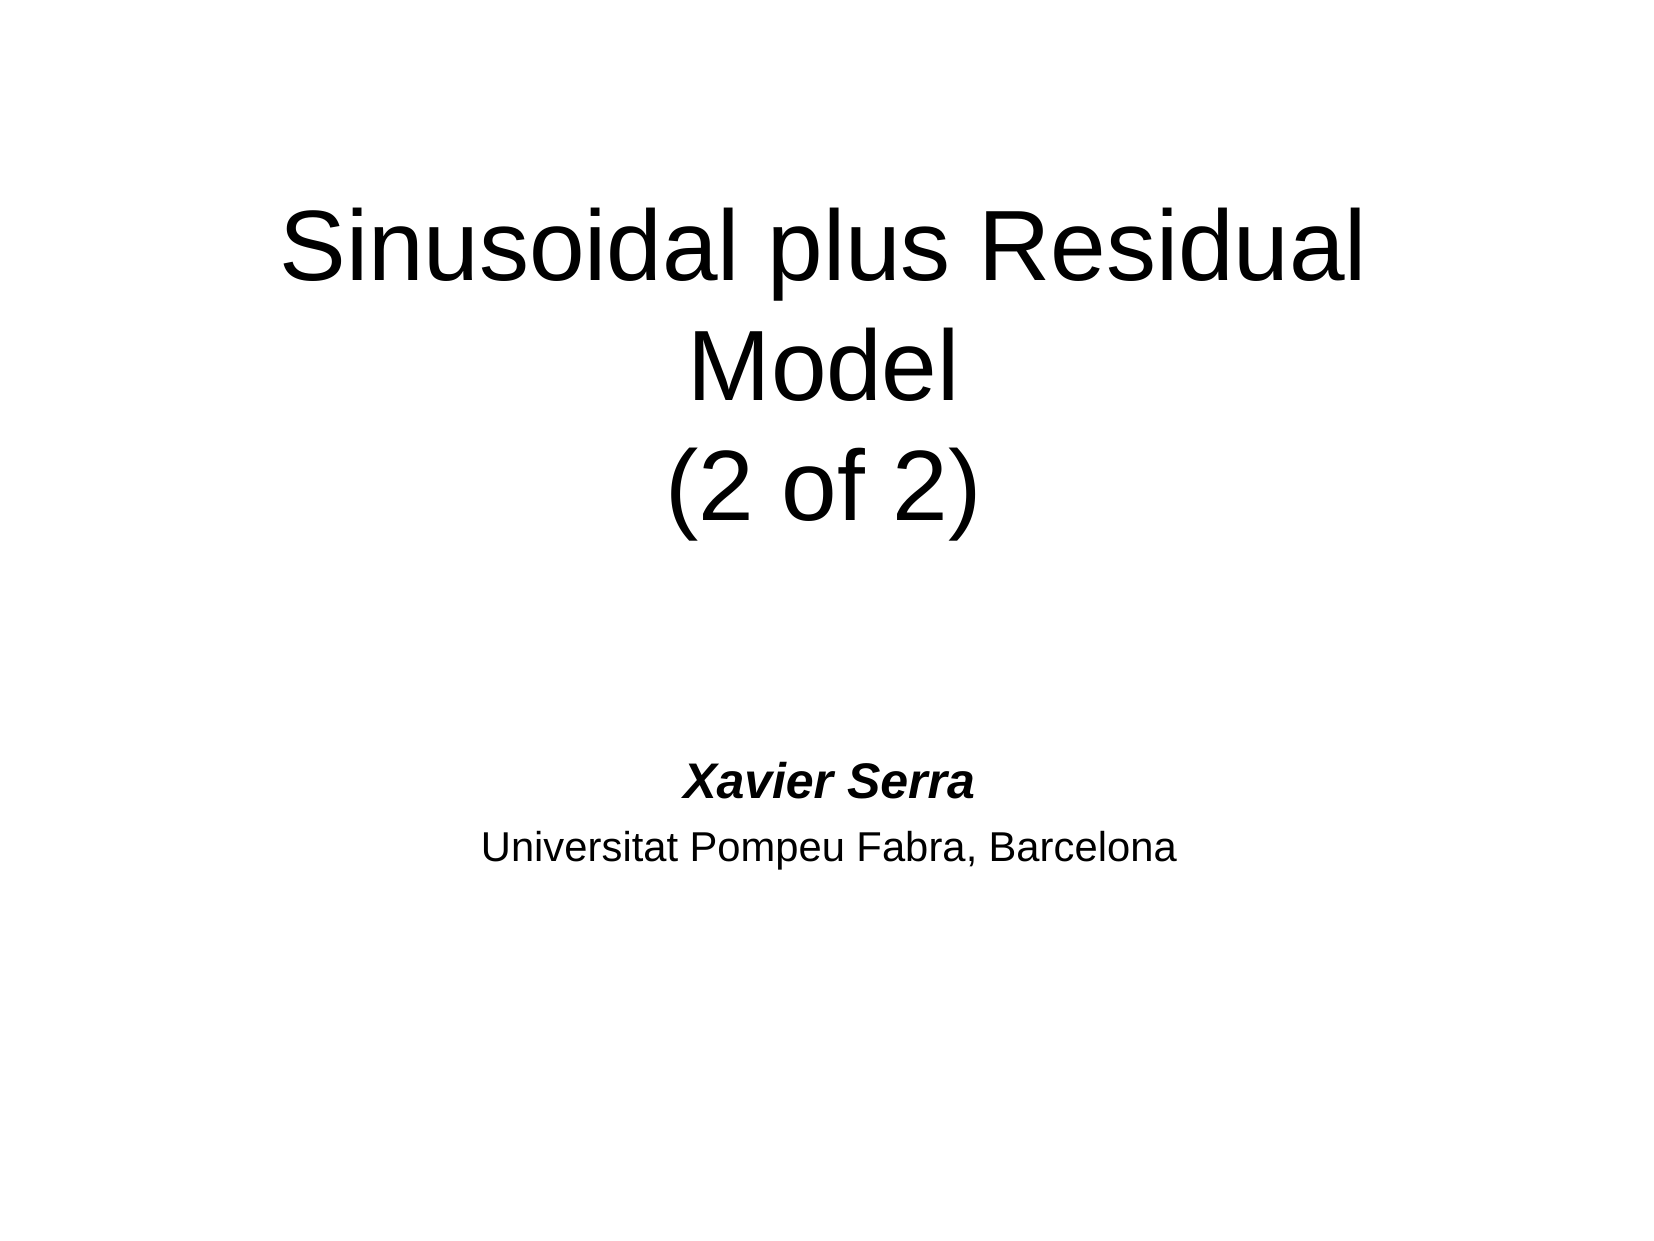

# Sinusoidal plus Residual Model (2 of 2)
Xavier Serra
Universitat Pompeu Fabra, Barcelona